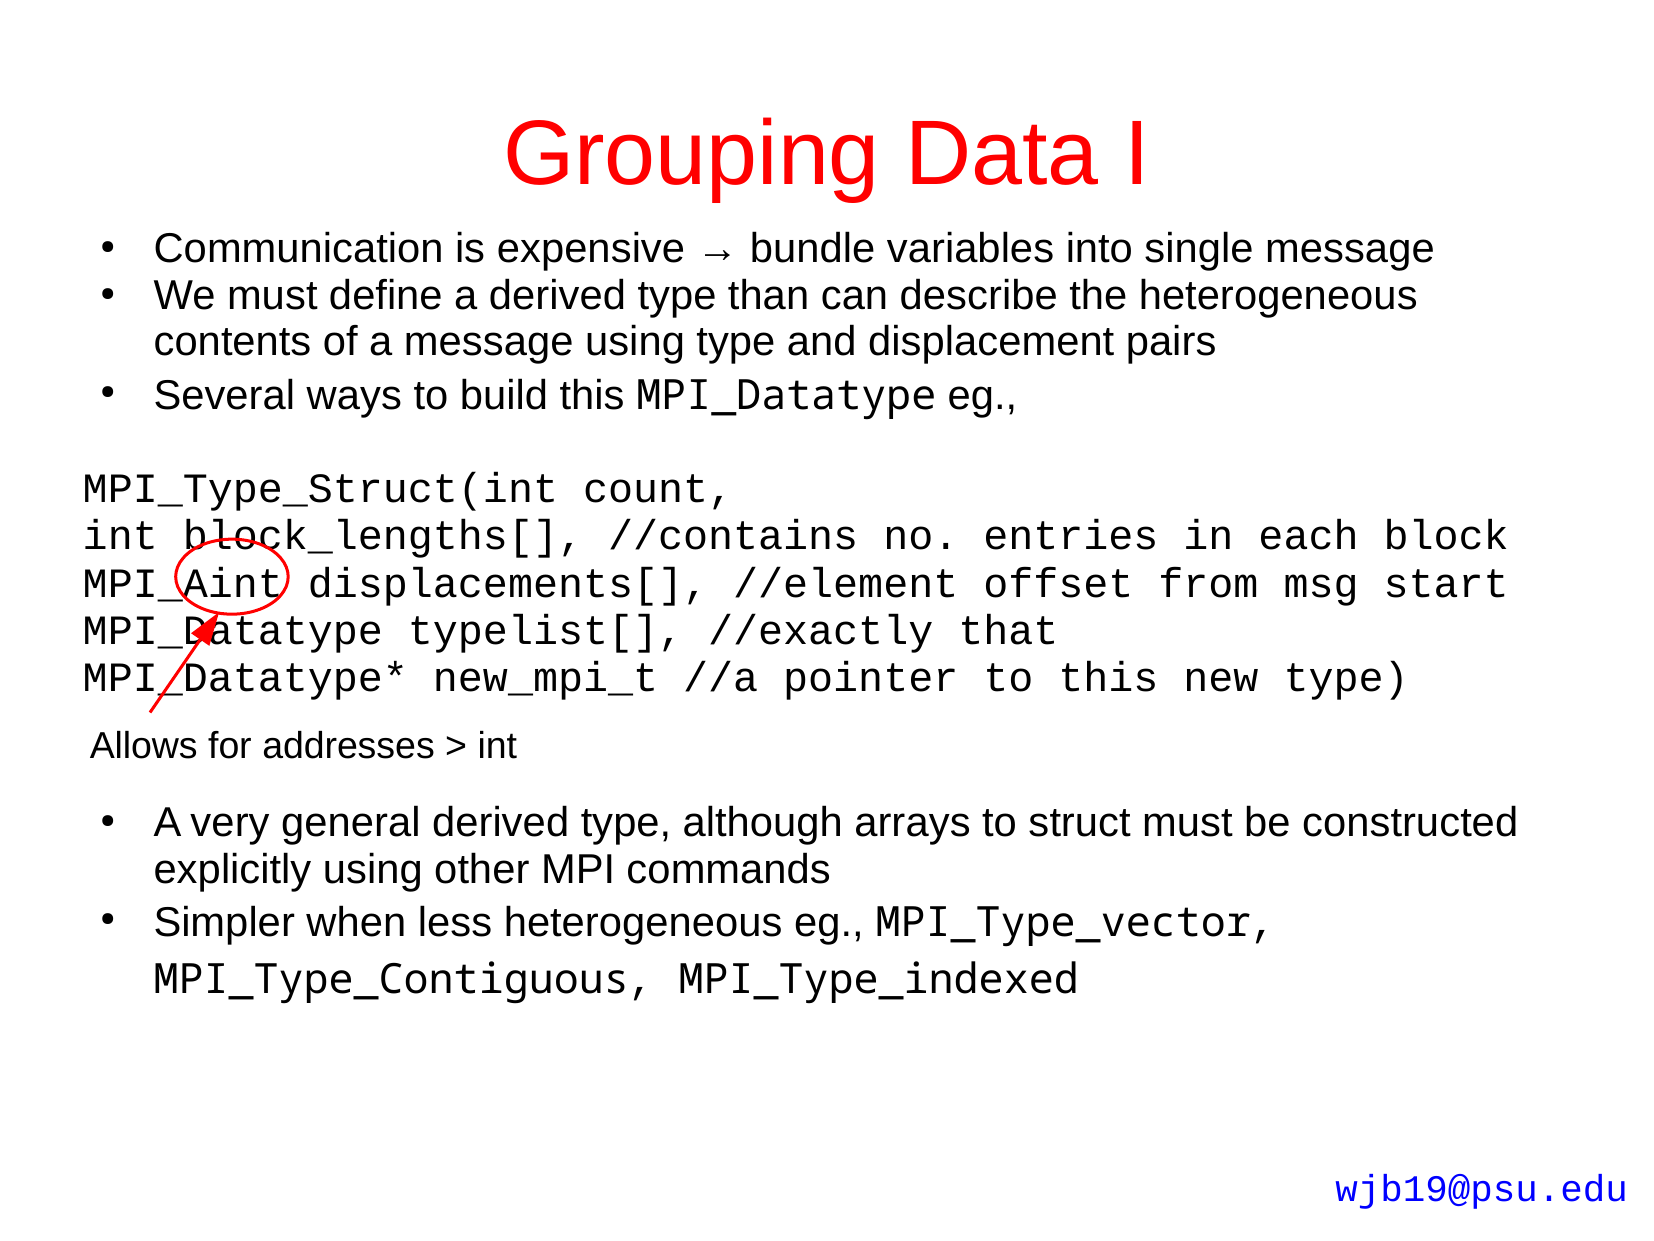

# Grouping Data I
Communication is expensive → bundle variables into single message
We must define a derived type than can describe the heterogeneous contents of a message using type and displacement pairs
Several ways to build this MPI_Datatype eg.,
MPI_Type_Struct(int count,
int block_lengths[], //contains no. entries in each block
MPI_Aint displacements[], //element offset from msg start
MPI_Datatype typelist[], //exactly that
MPI_Datatype* new_mpi_t //a pointer to this new type)
A very general derived type, although arrays to struct must be constructed explicitly using other MPI commands
Simpler when less heterogeneous eg., MPI_Type_vector, MPI_Type_Contiguous, MPI_Type_indexed
Allows for addresses > int
wjb19@psu.edu